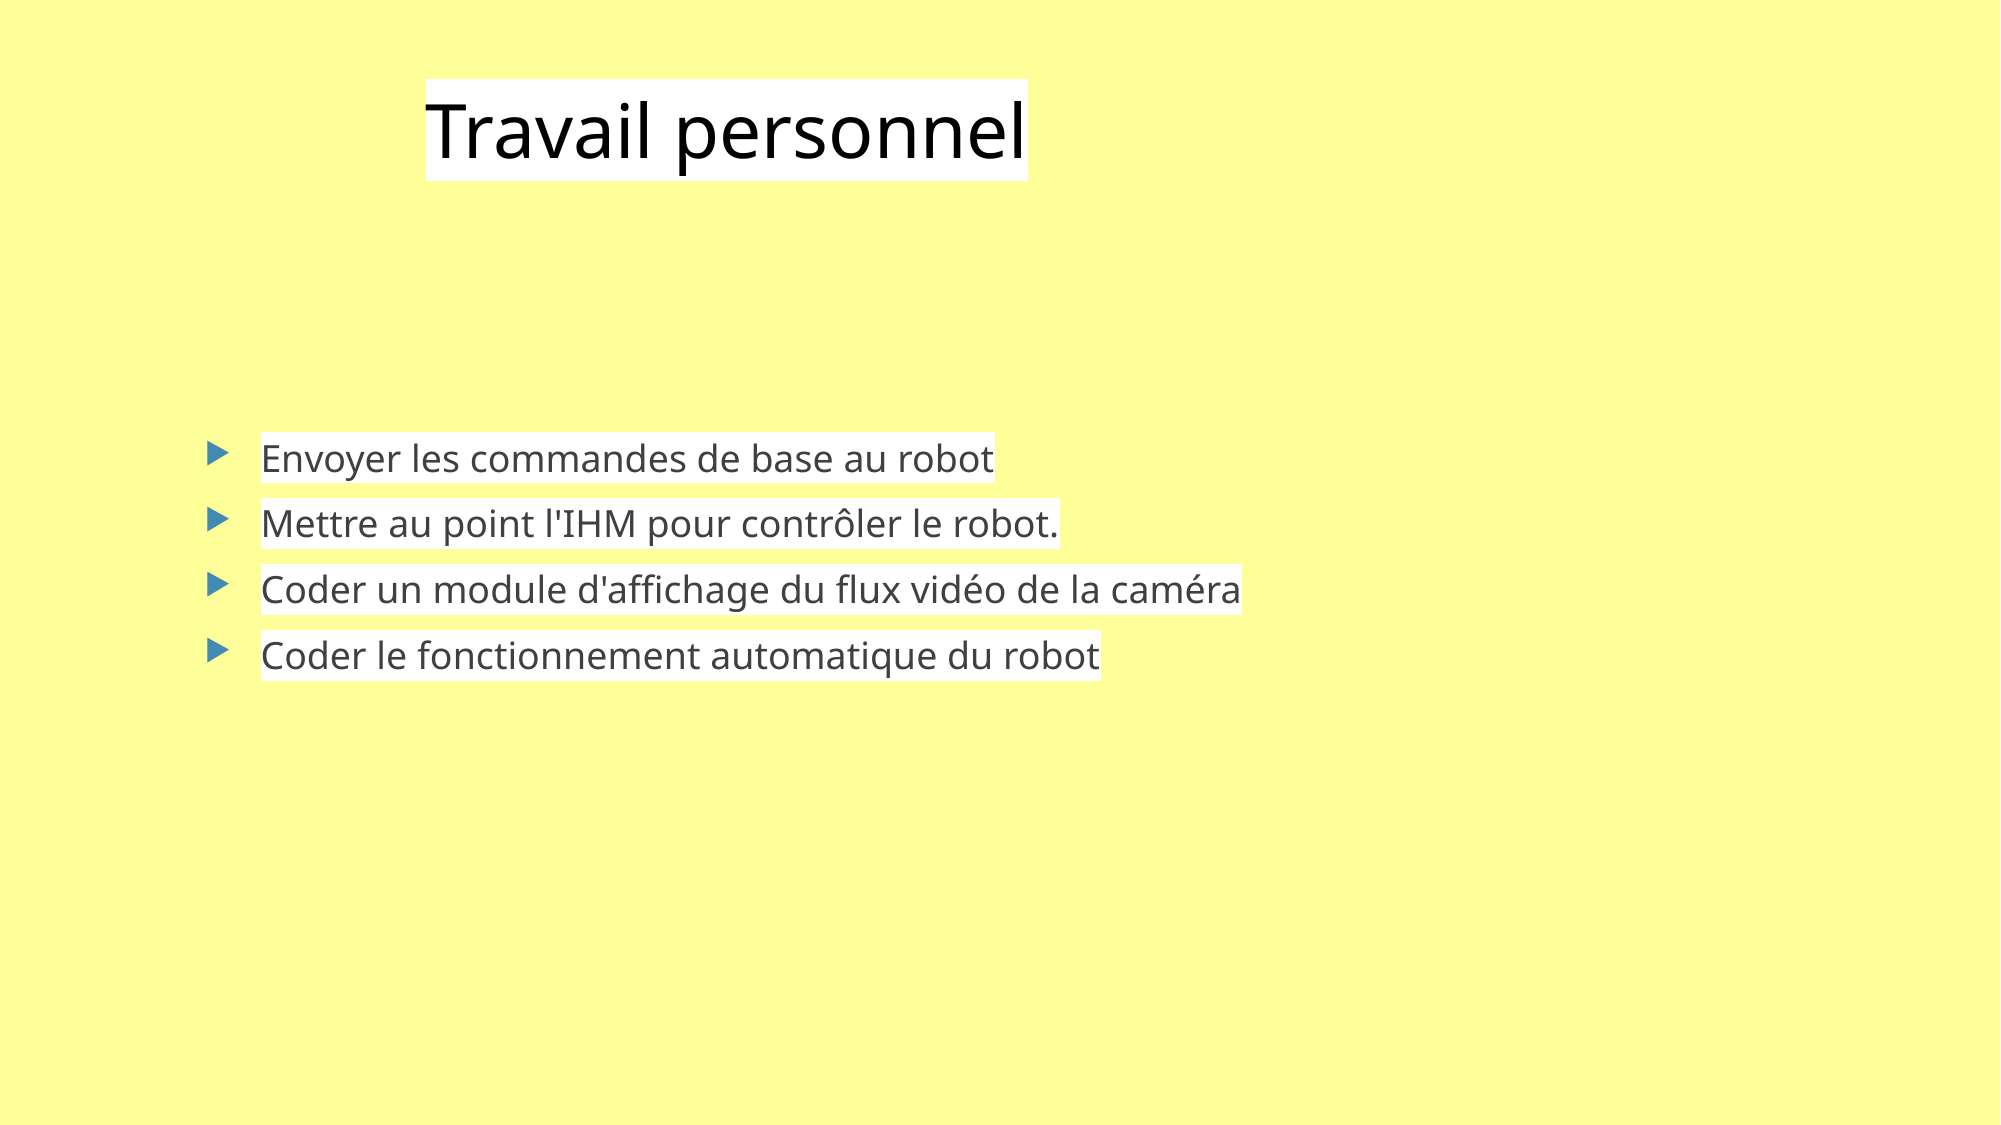

# Travail personnel
Envoyer les commandes de base au robot
Mettre au point l'IHM pour contrôler le robot.
Coder un module d'affichage du flux vidéo de la caméra
Coder le fonctionnement automatique du robot